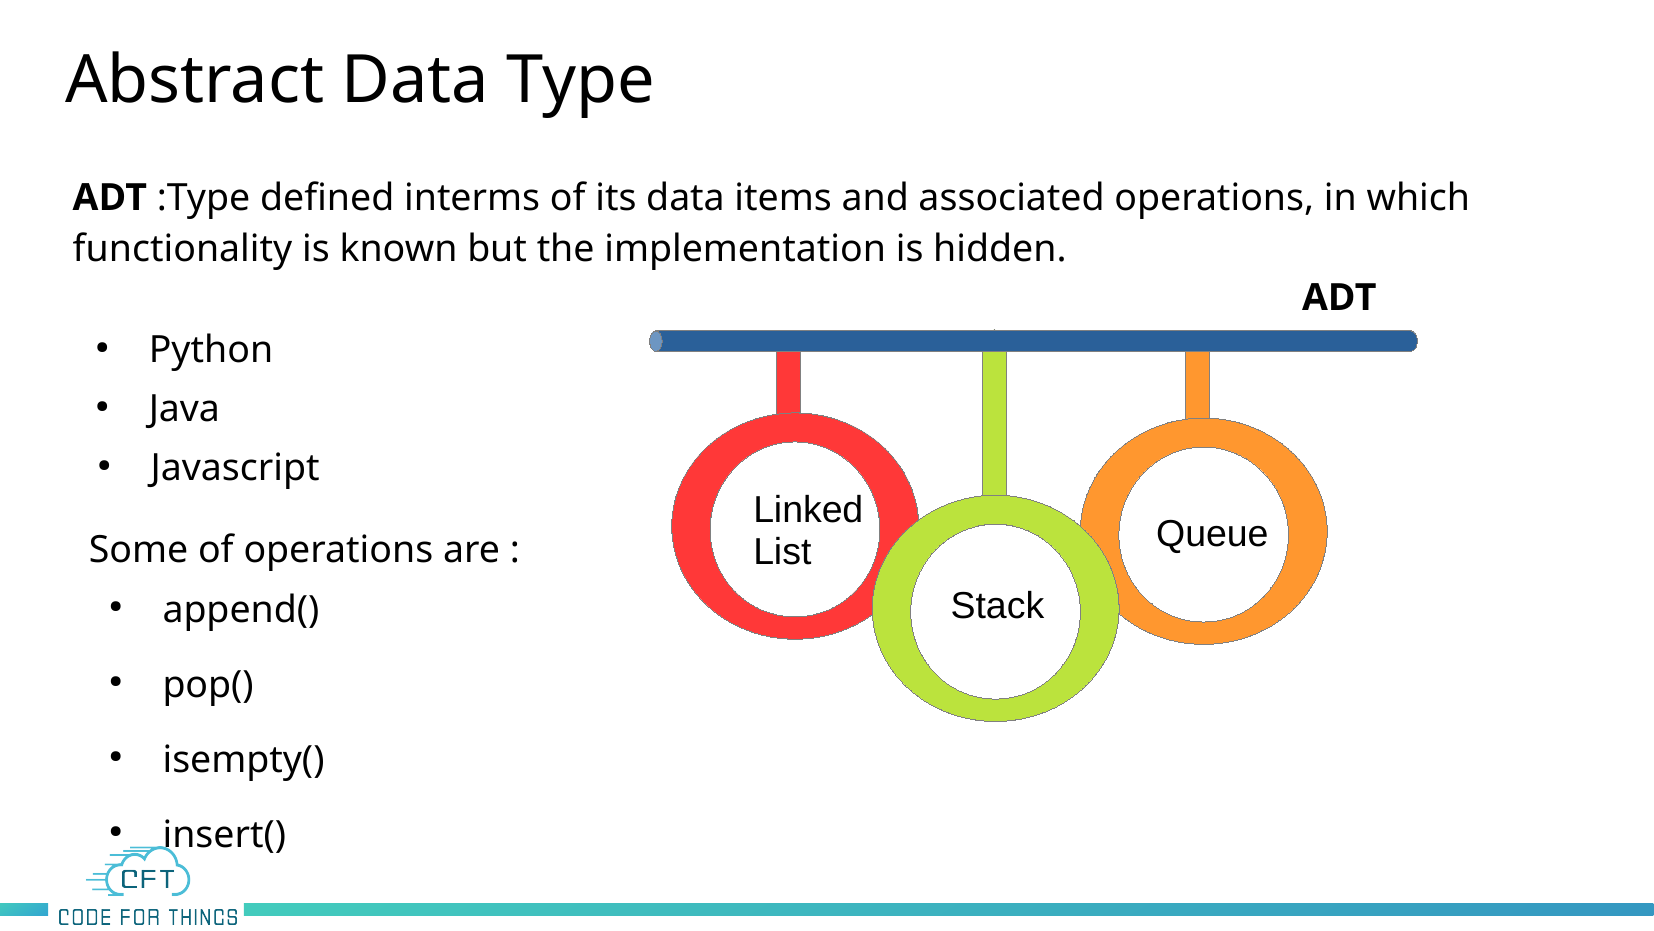

# Abstract Data Type
ADT :Type defined interms of its data items and associated operations, in which functionality is known but the implementation is hidden.
ADT
Python
Stack
Linked
List
Queue
Java
Javascript
Some of operations are :
append()
pop()
isempty()
insert()